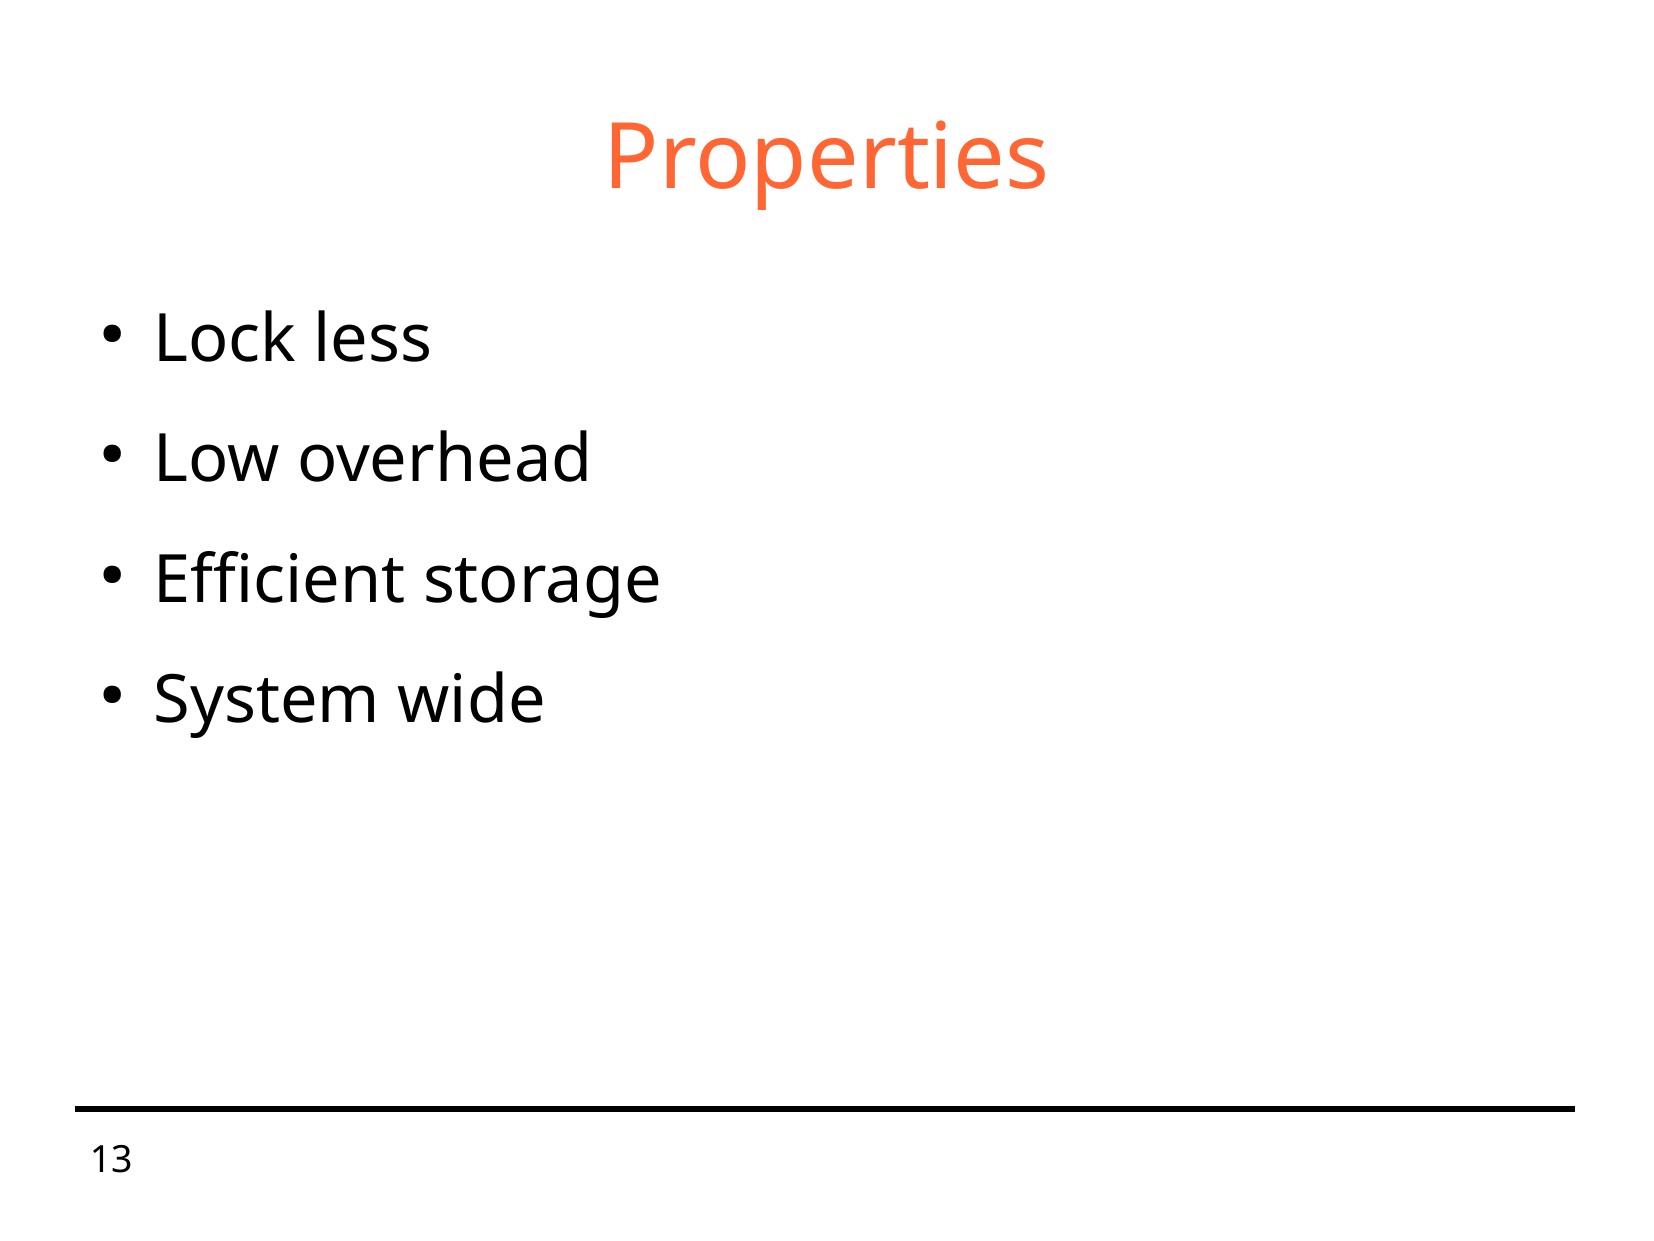

# Properties
Lock less
Low overhead
Efficient storage
System wide